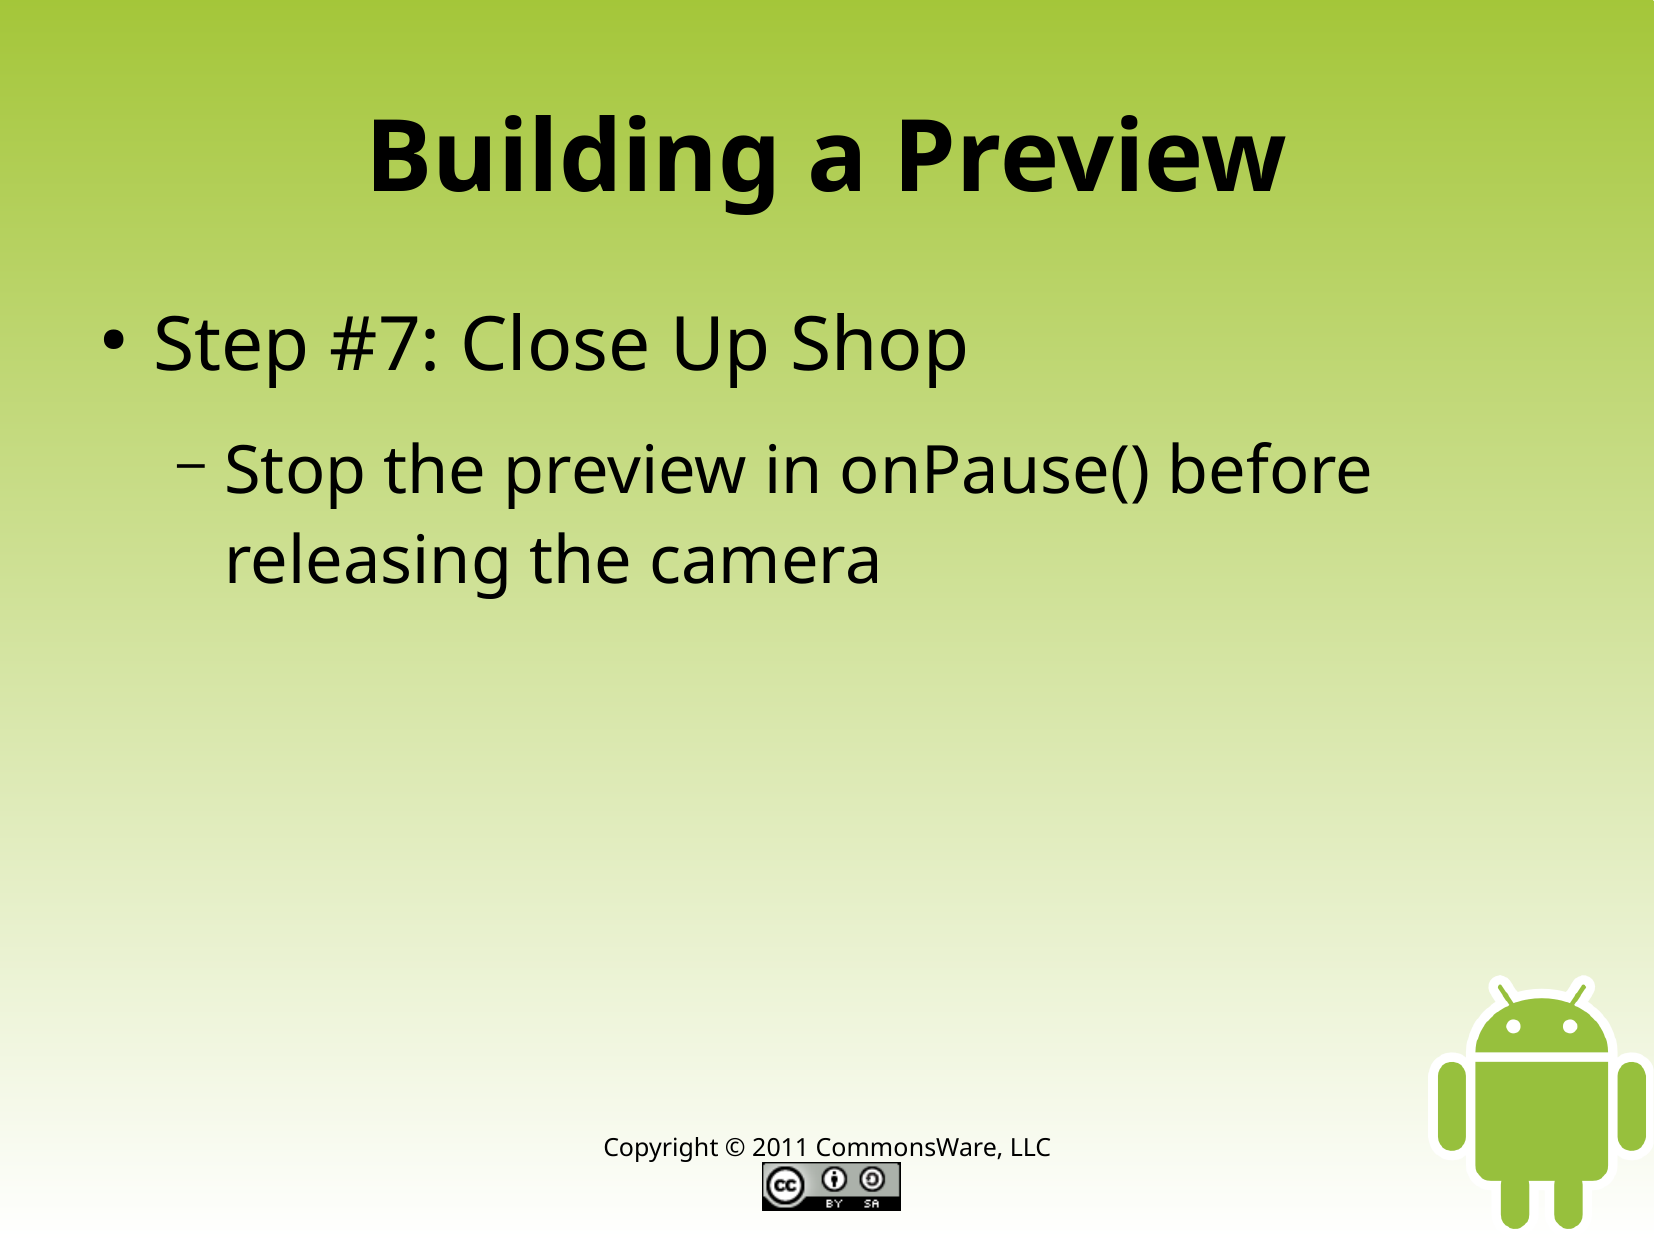

# Building a Preview
Step #7: Close Up Shop
Stop the preview in onPause() before releasing the camera